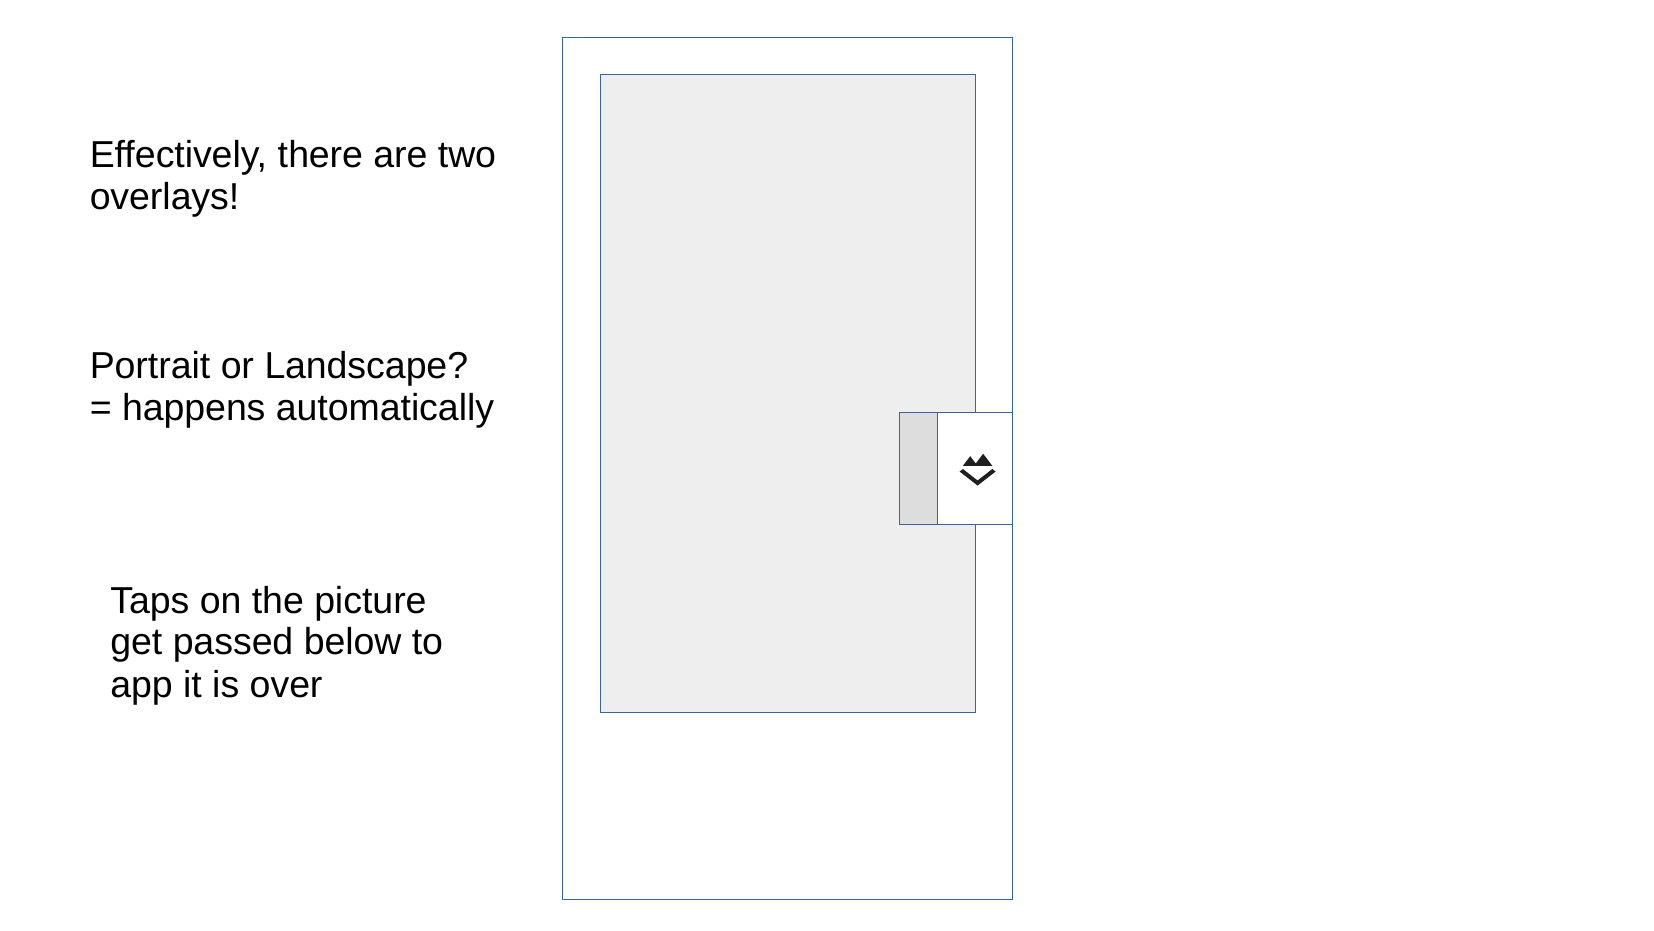

Effectively, there are two
overlays!
Portrait or Landscape?
= happens automatically
Taps on the picture
get passed below to
app it is over